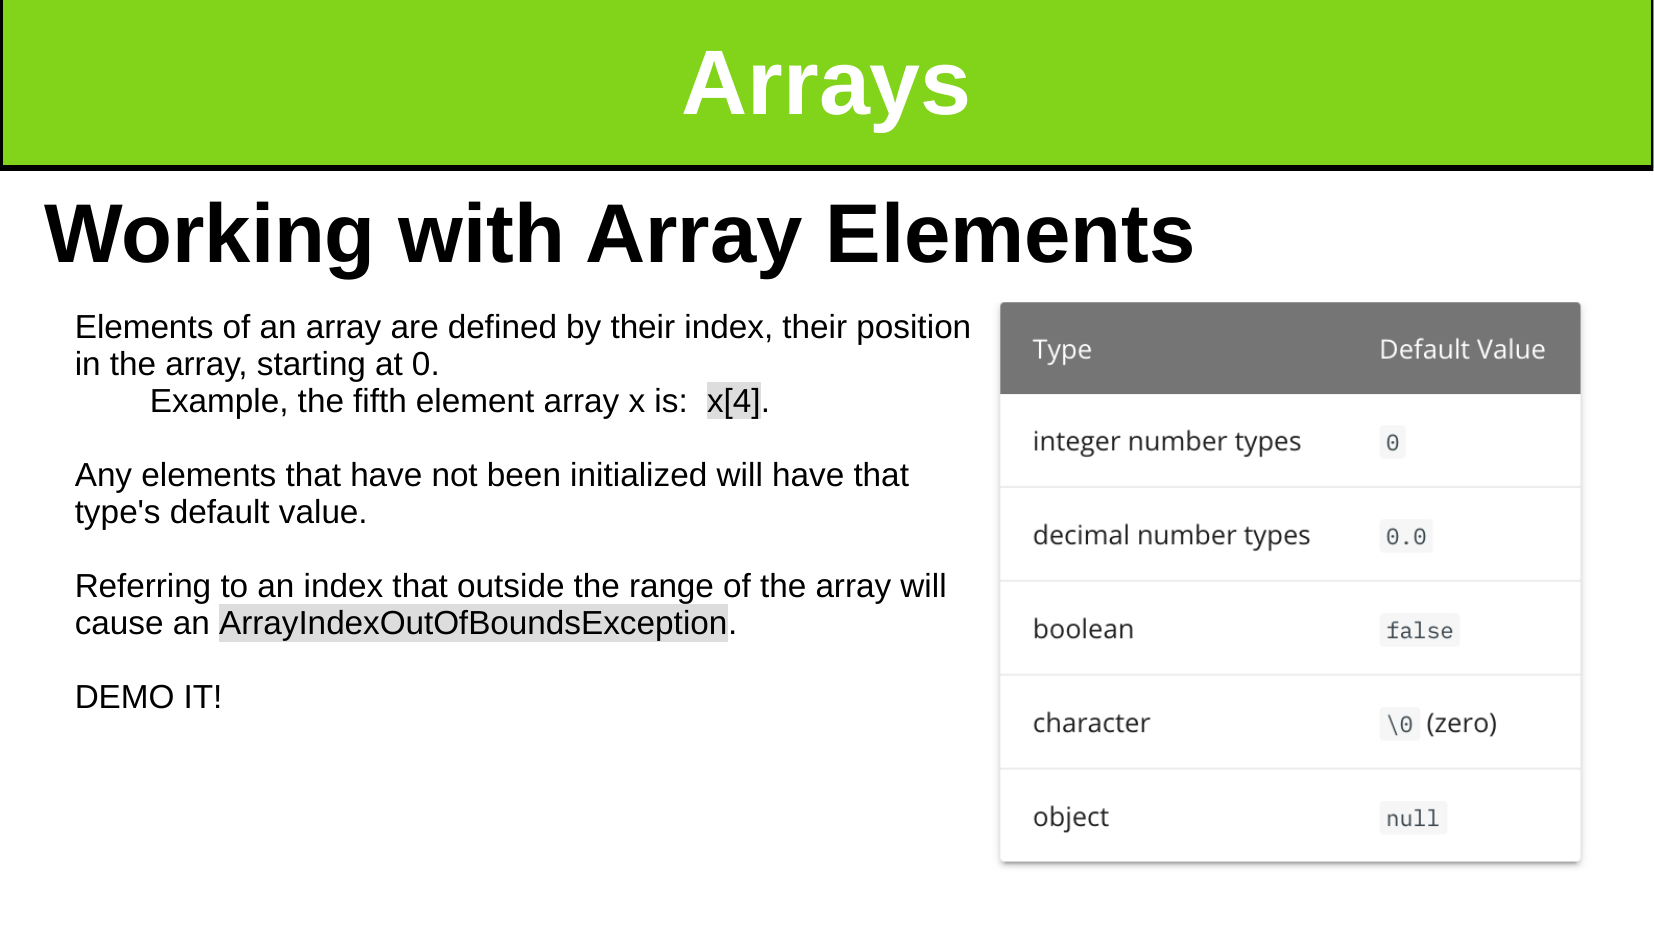

# Arrays
Working with Array Elements
Elements of an array are defined by their index, their position
in the array, starting at 0.
	Example, the fifth element array x is: x[4].
Any elements that have not been initialized will have that
type's default value.
Referring to an index that outside the range of the array will
cause an ArrayIndexOutOfBoundsException.
DEMO IT!